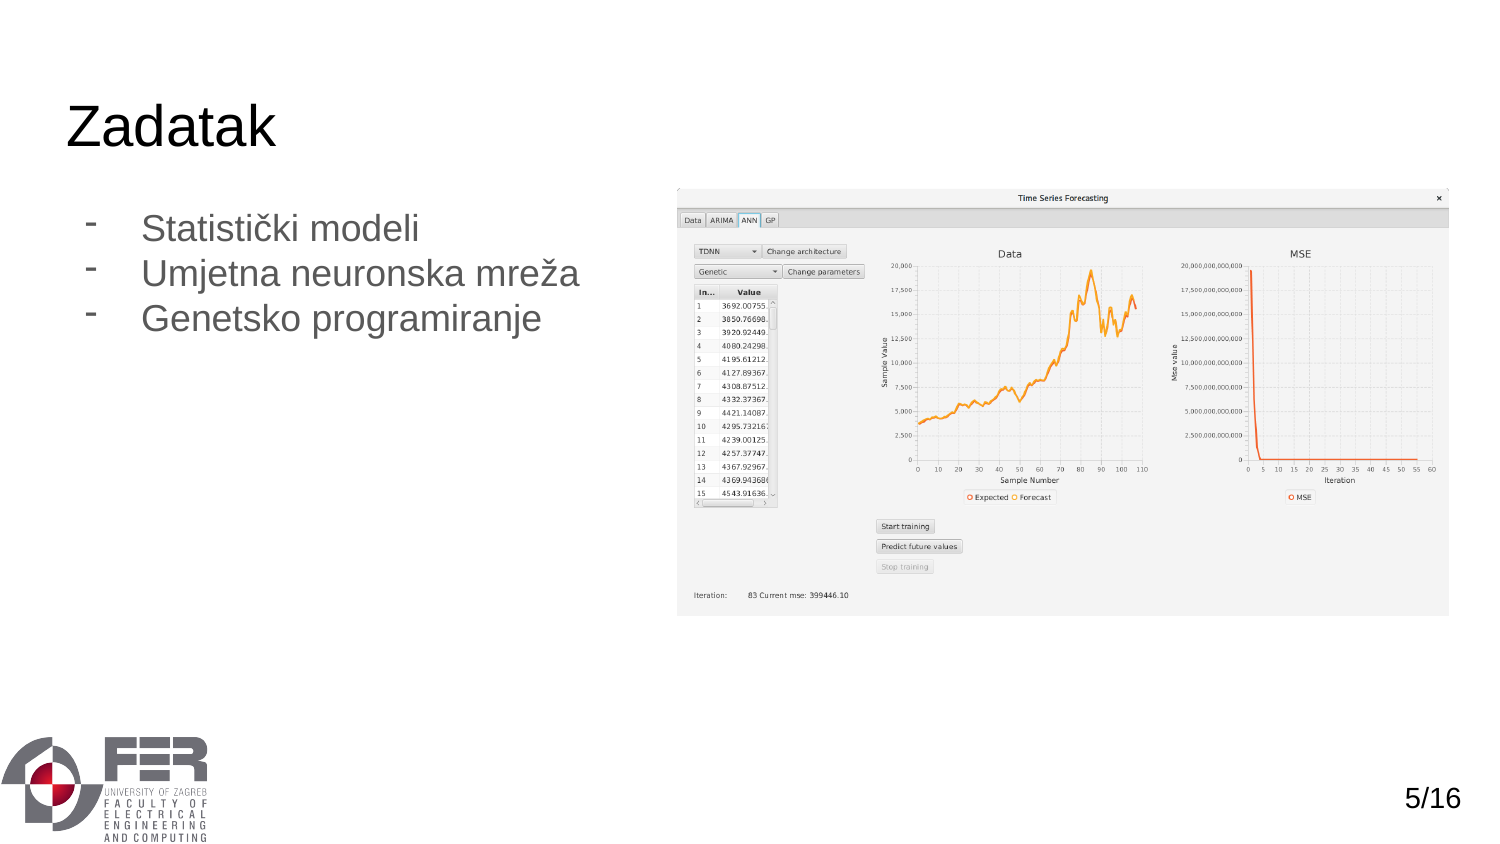

# Zadatak
Statistički modeli
Umjetna neuronska mreža
Genetsko programiranje